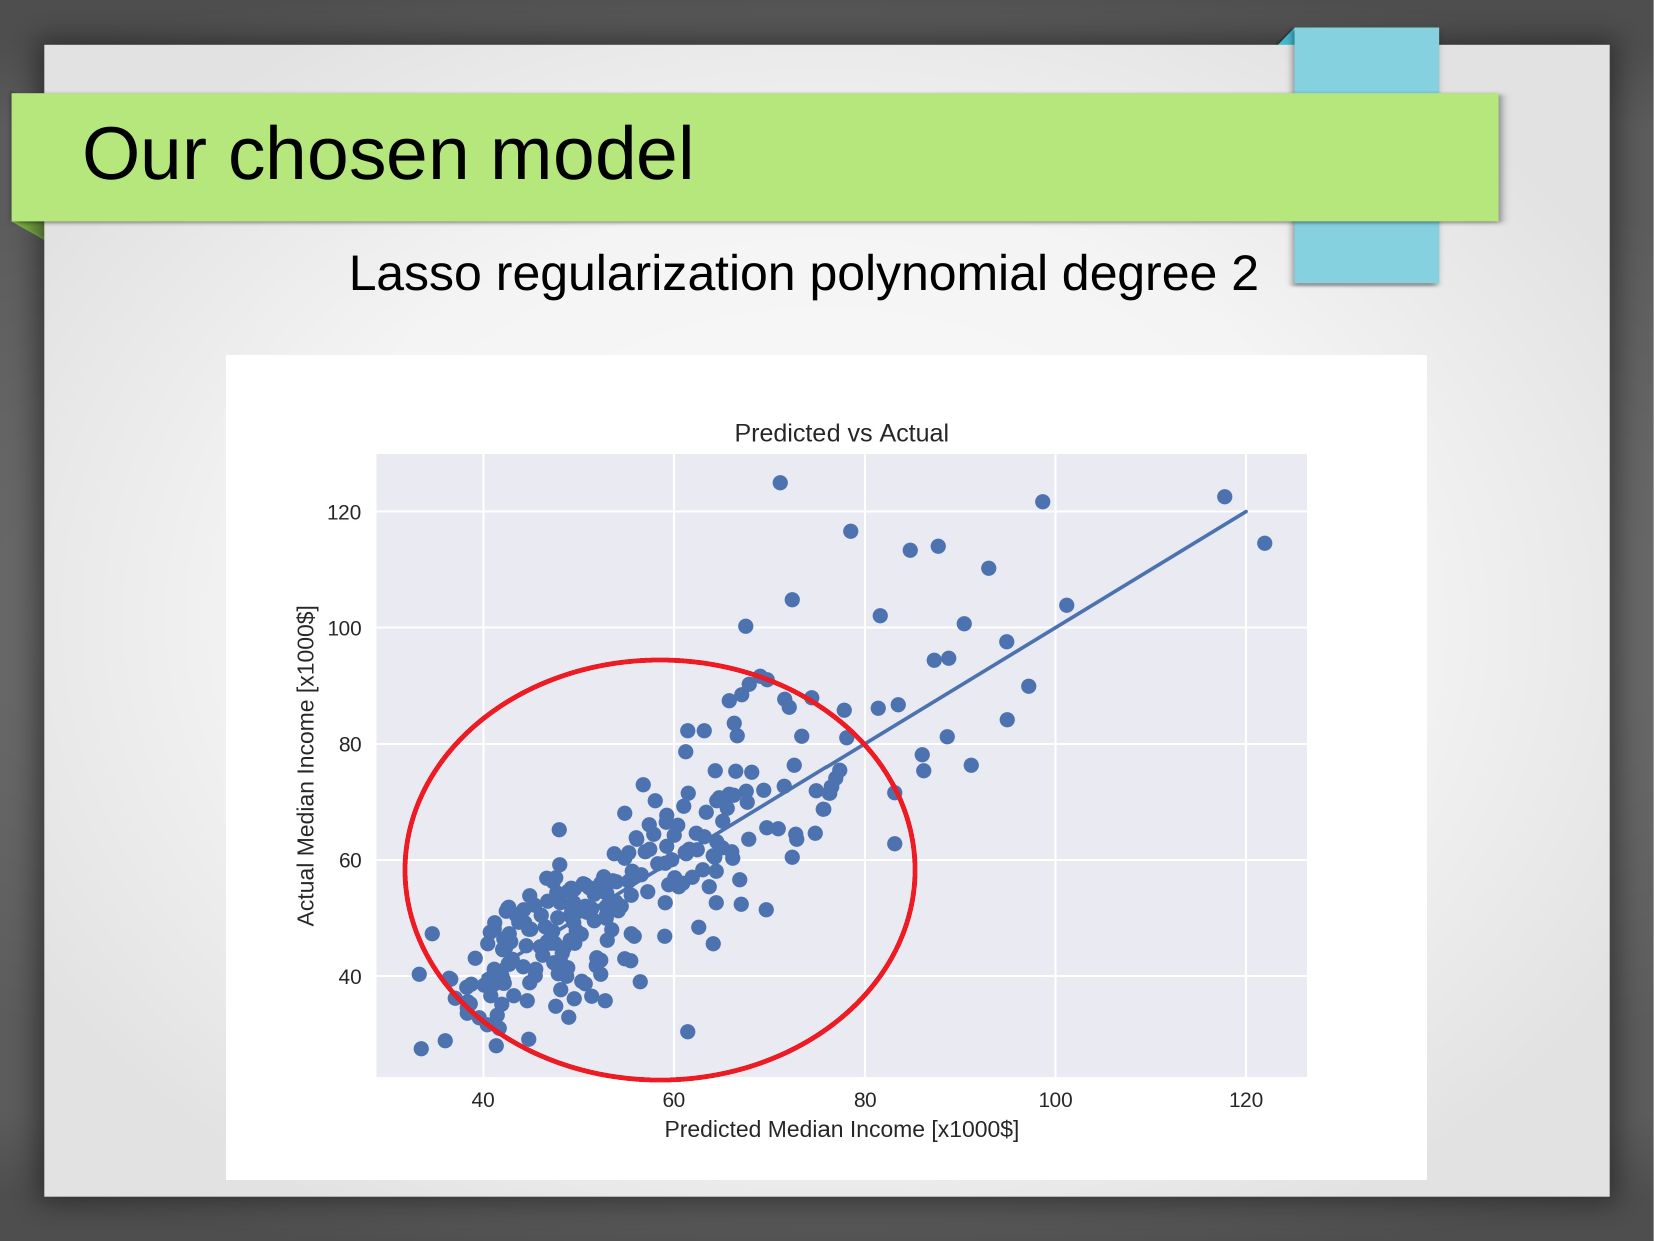

Lasso regularization polynomial degree 2
# Our chosen model